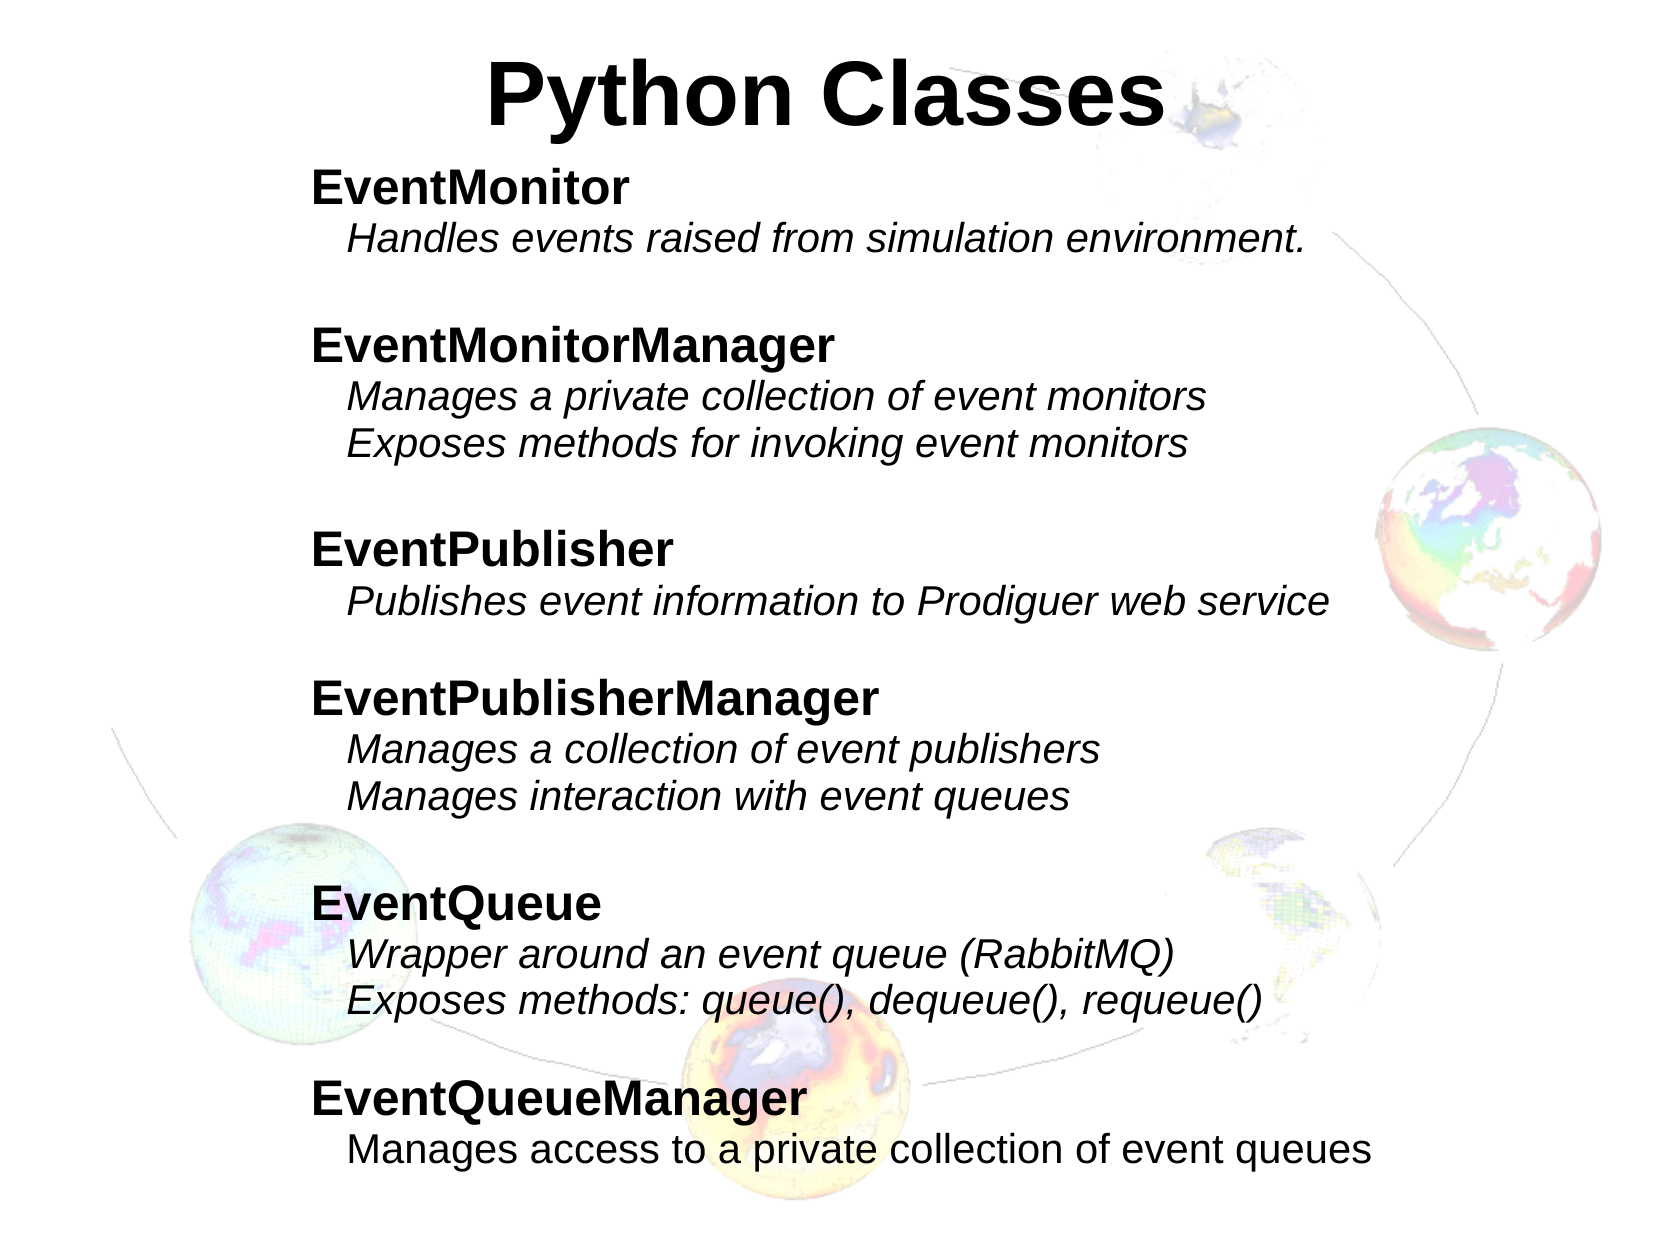

# Python Classes
EventMonitor
Handles events raised from simulation environment.
EventMonitorManager
Manages a private collection of event monitors
Exposes methods for invoking event monitors
EventPublisher
Publishes event information to Prodiguer web service
EventPublisherManager
Manages a collection of event publishers
Manages interaction with event queues
EventQueue
Wrapper around an event queue (RabbitMQ)
Exposes methods: queue(), dequeue(), requeue()
EventQueueManager
Manages access to a private collection of event queues